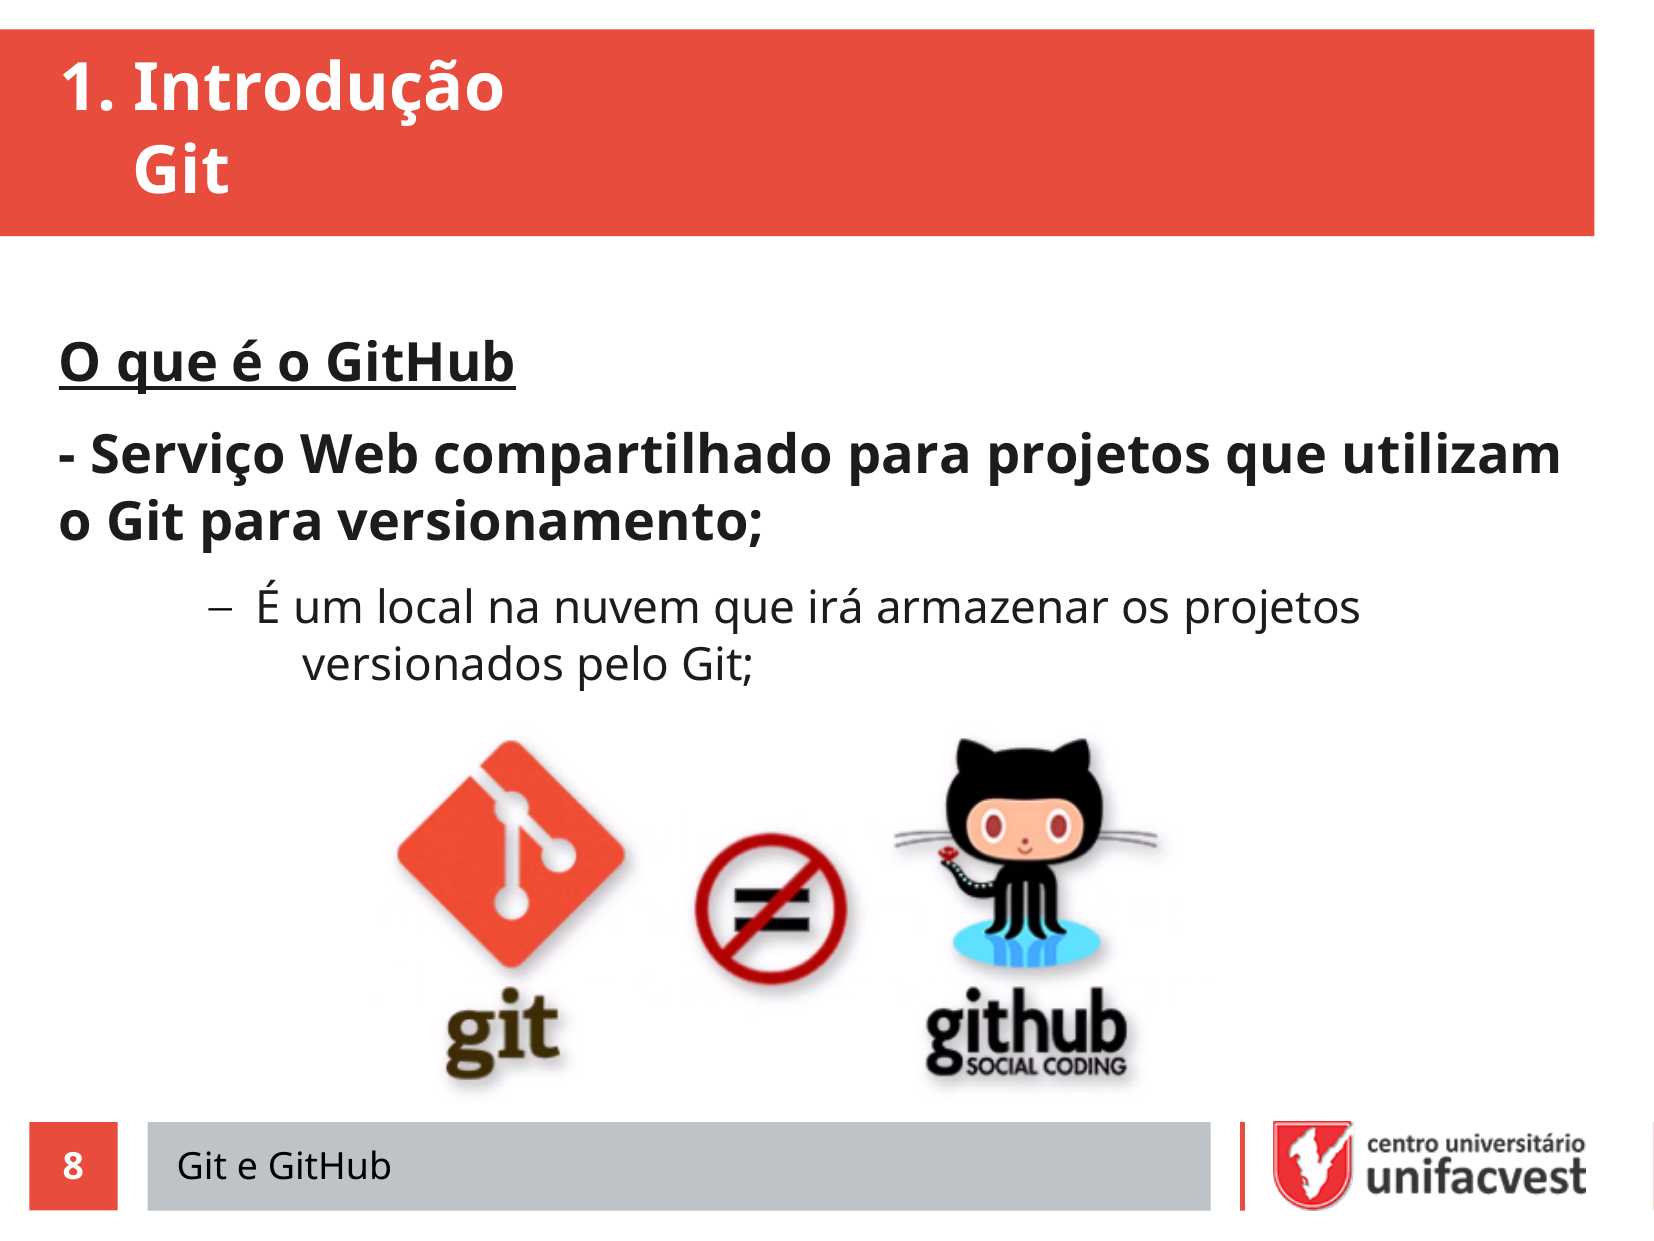

# 1. Introdução Git
O que é o GitHub
- Serviço Web compartilhado para projetos que utilizam o Git para versionamento;
É um local na nuvem que irá armazenar os projetos versionados pelo Git;
8
Git e GitHub